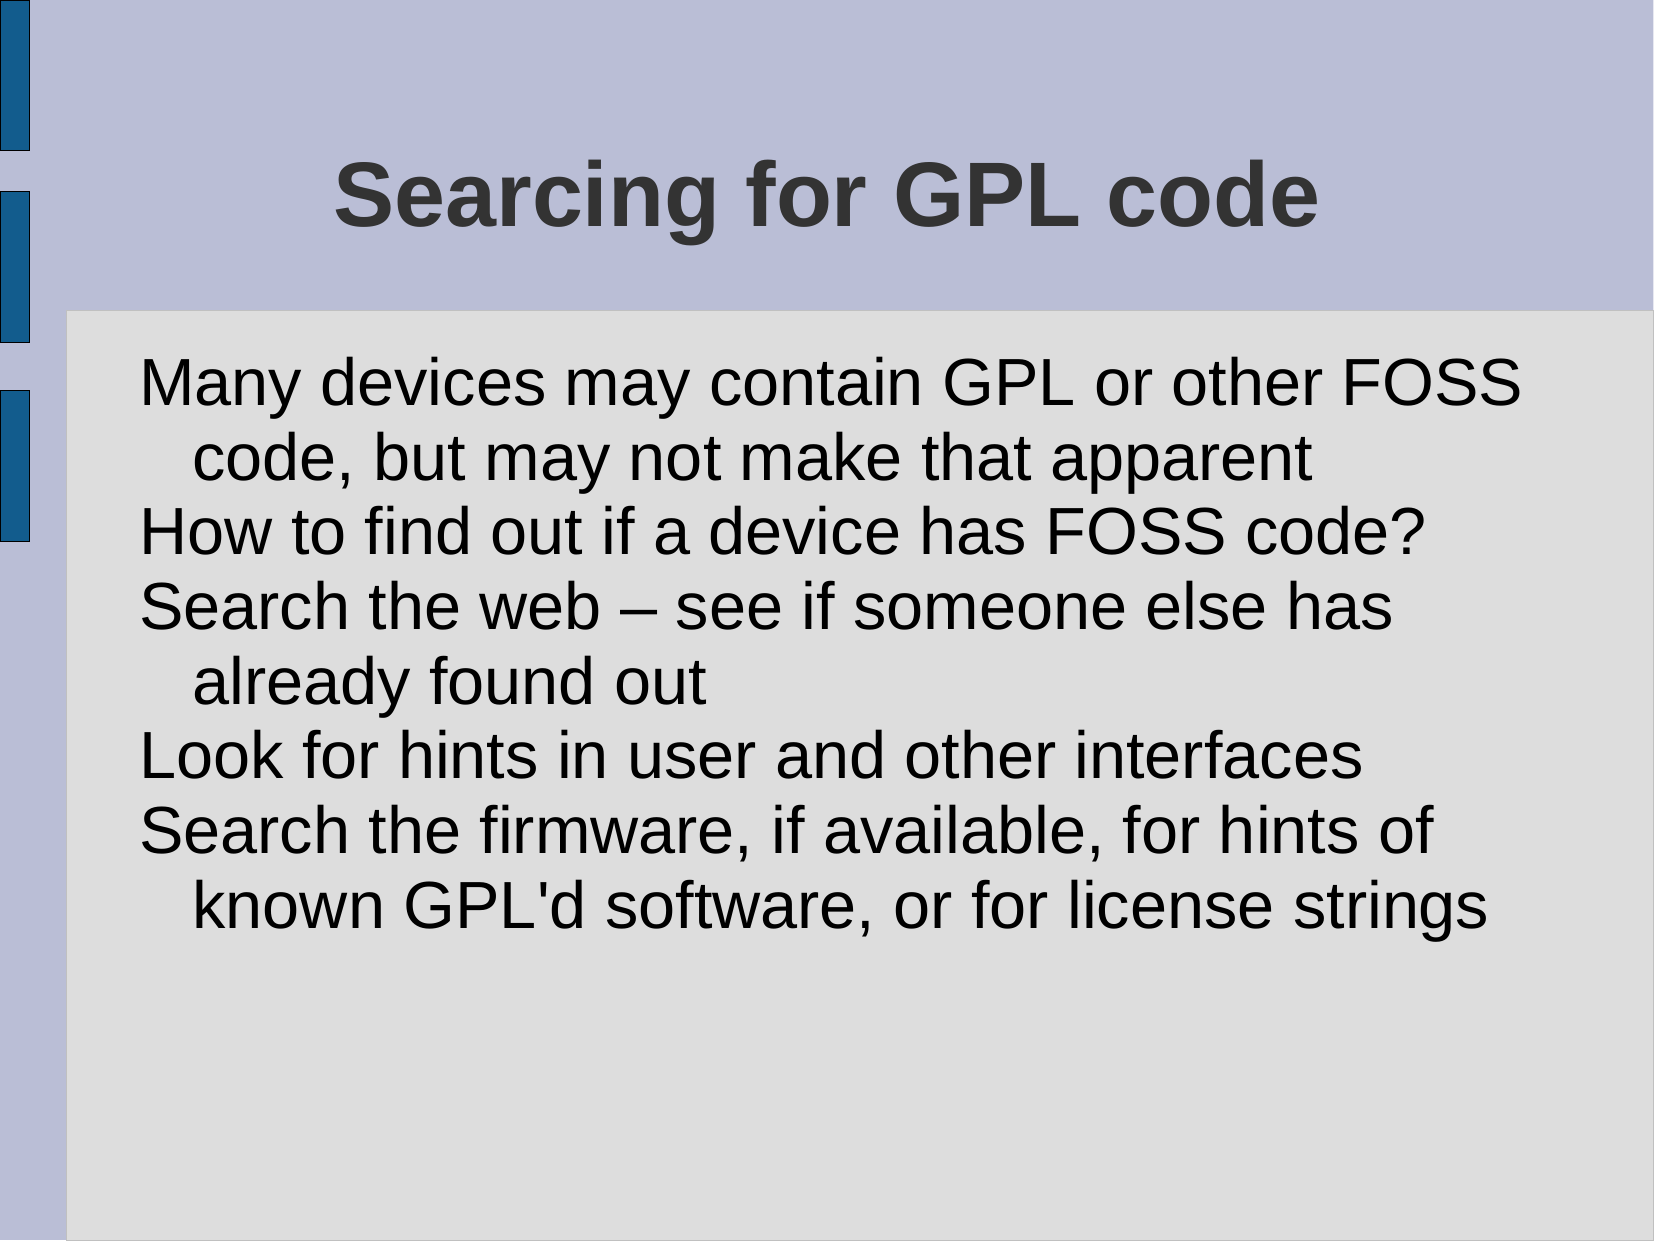

# Searcing for GPL code
Many devices may contain GPL or other FOSS code, but may not make that apparent
How to find out if a device has FOSS code?
Search the web – see if someone else has already found out
Look for hints in user and other interfaces
Search the firmware, if available, for hints of known GPL'd software, or for license strings